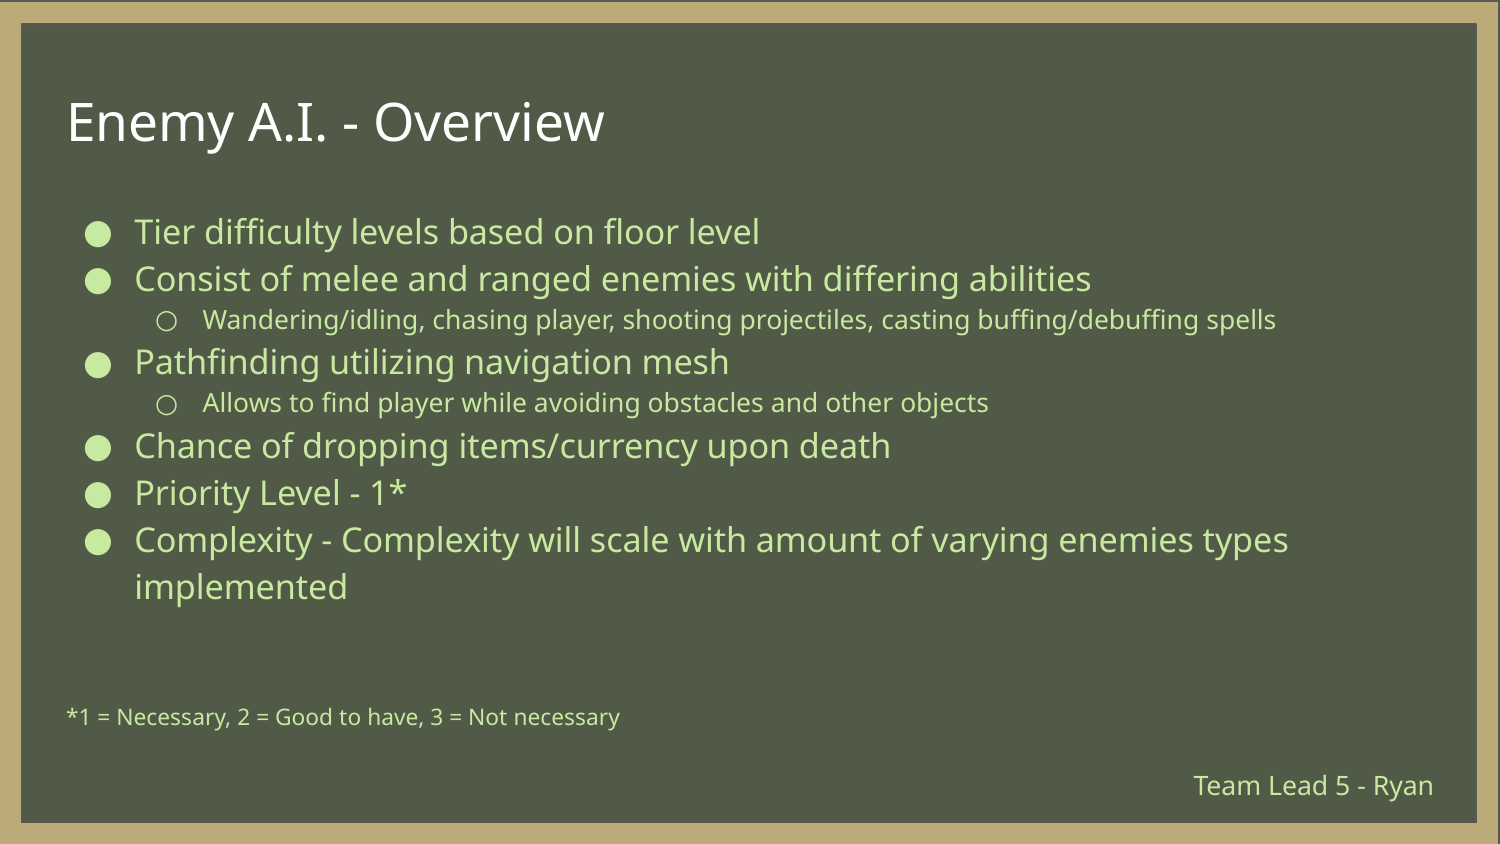

# Enemy A.I. - Overview
Tier difficulty levels based on floor level
Consist of melee and ranged enemies with differing abilities
Wandering/idling, chasing player, shooting projectiles, casting buffing/debuffing spells
Pathfinding utilizing navigation mesh
Allows to find player while avoiding obstacles and other objects
Chance of dropping items/currency upon death
Priority Level - 1*
Complexity - Complexity will scale with amount of varying enemies types implemented
*1 = Necessary, 2 = Good to have, 3 = Not necessary
Team Lead 5 - Ryan